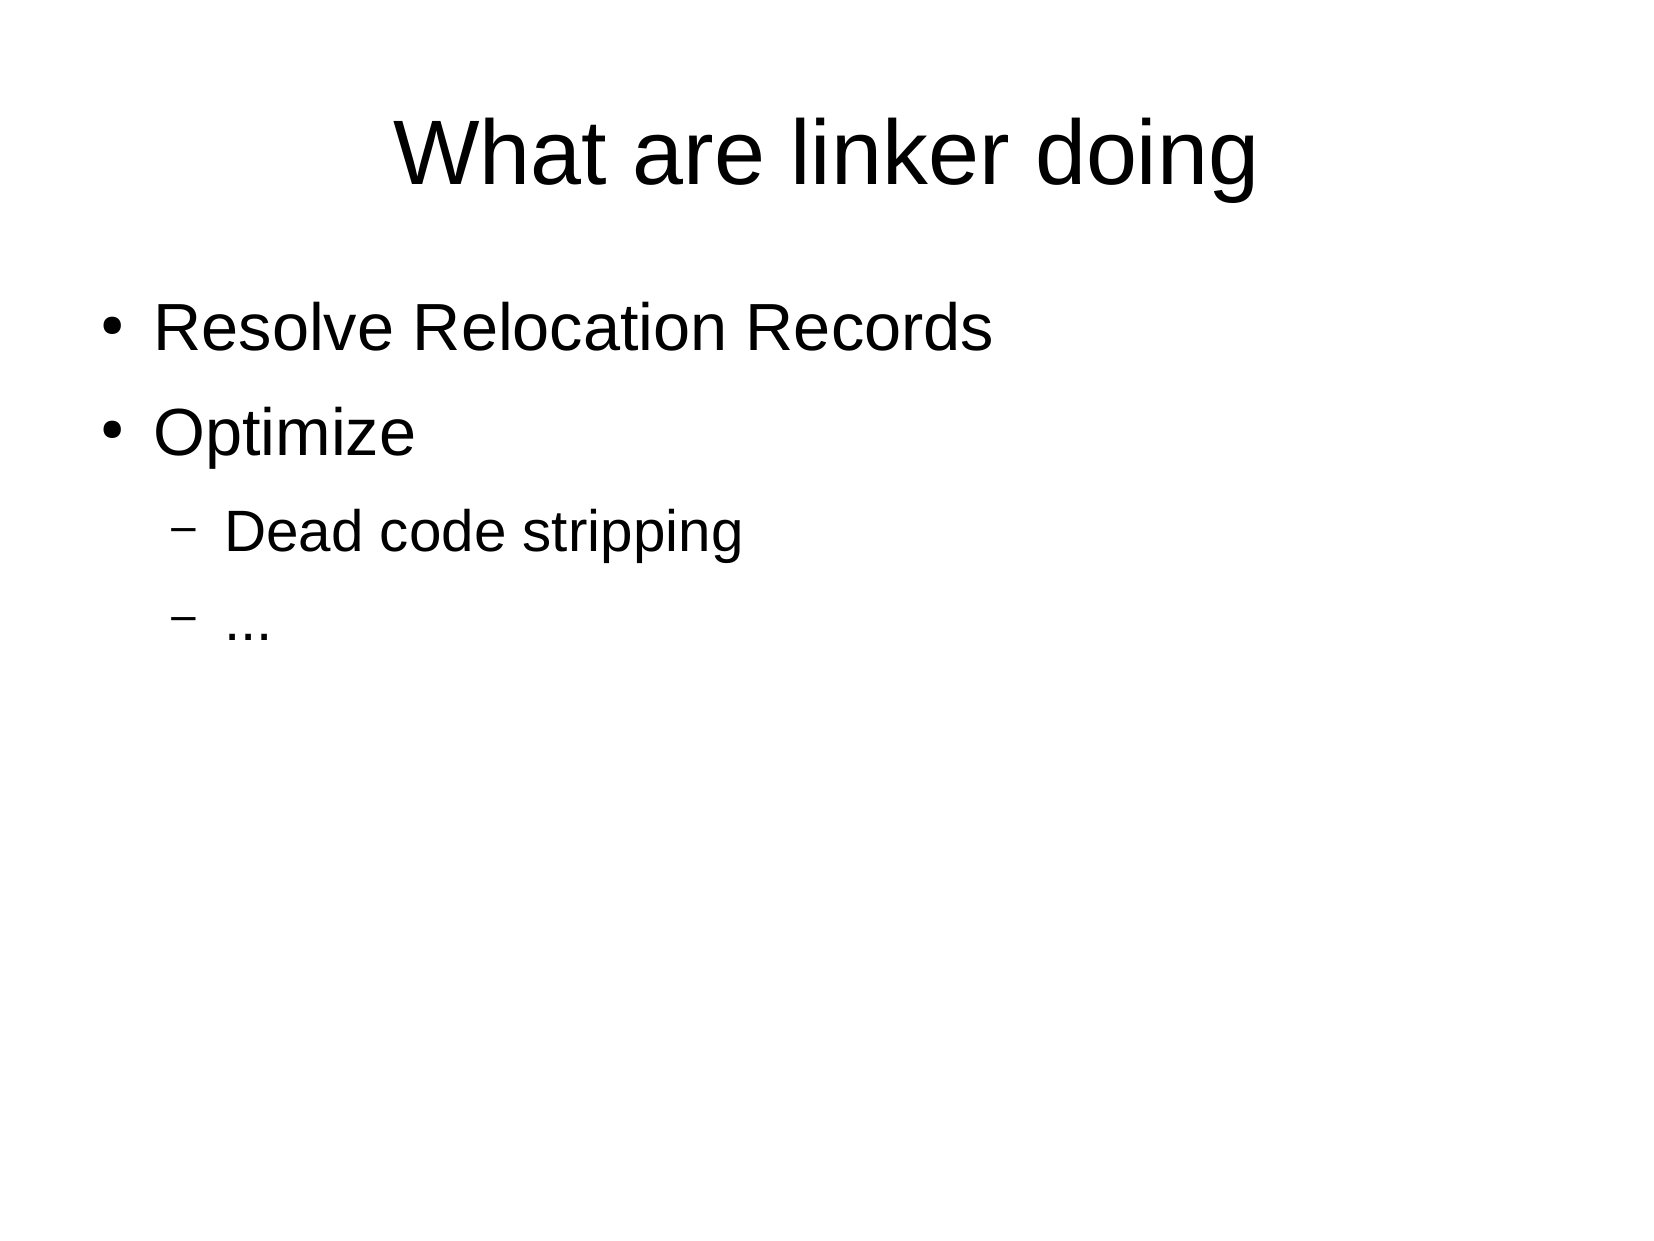

# What are linker doing
Resolve Relocation Records
Optimize
Dead code stripping
...